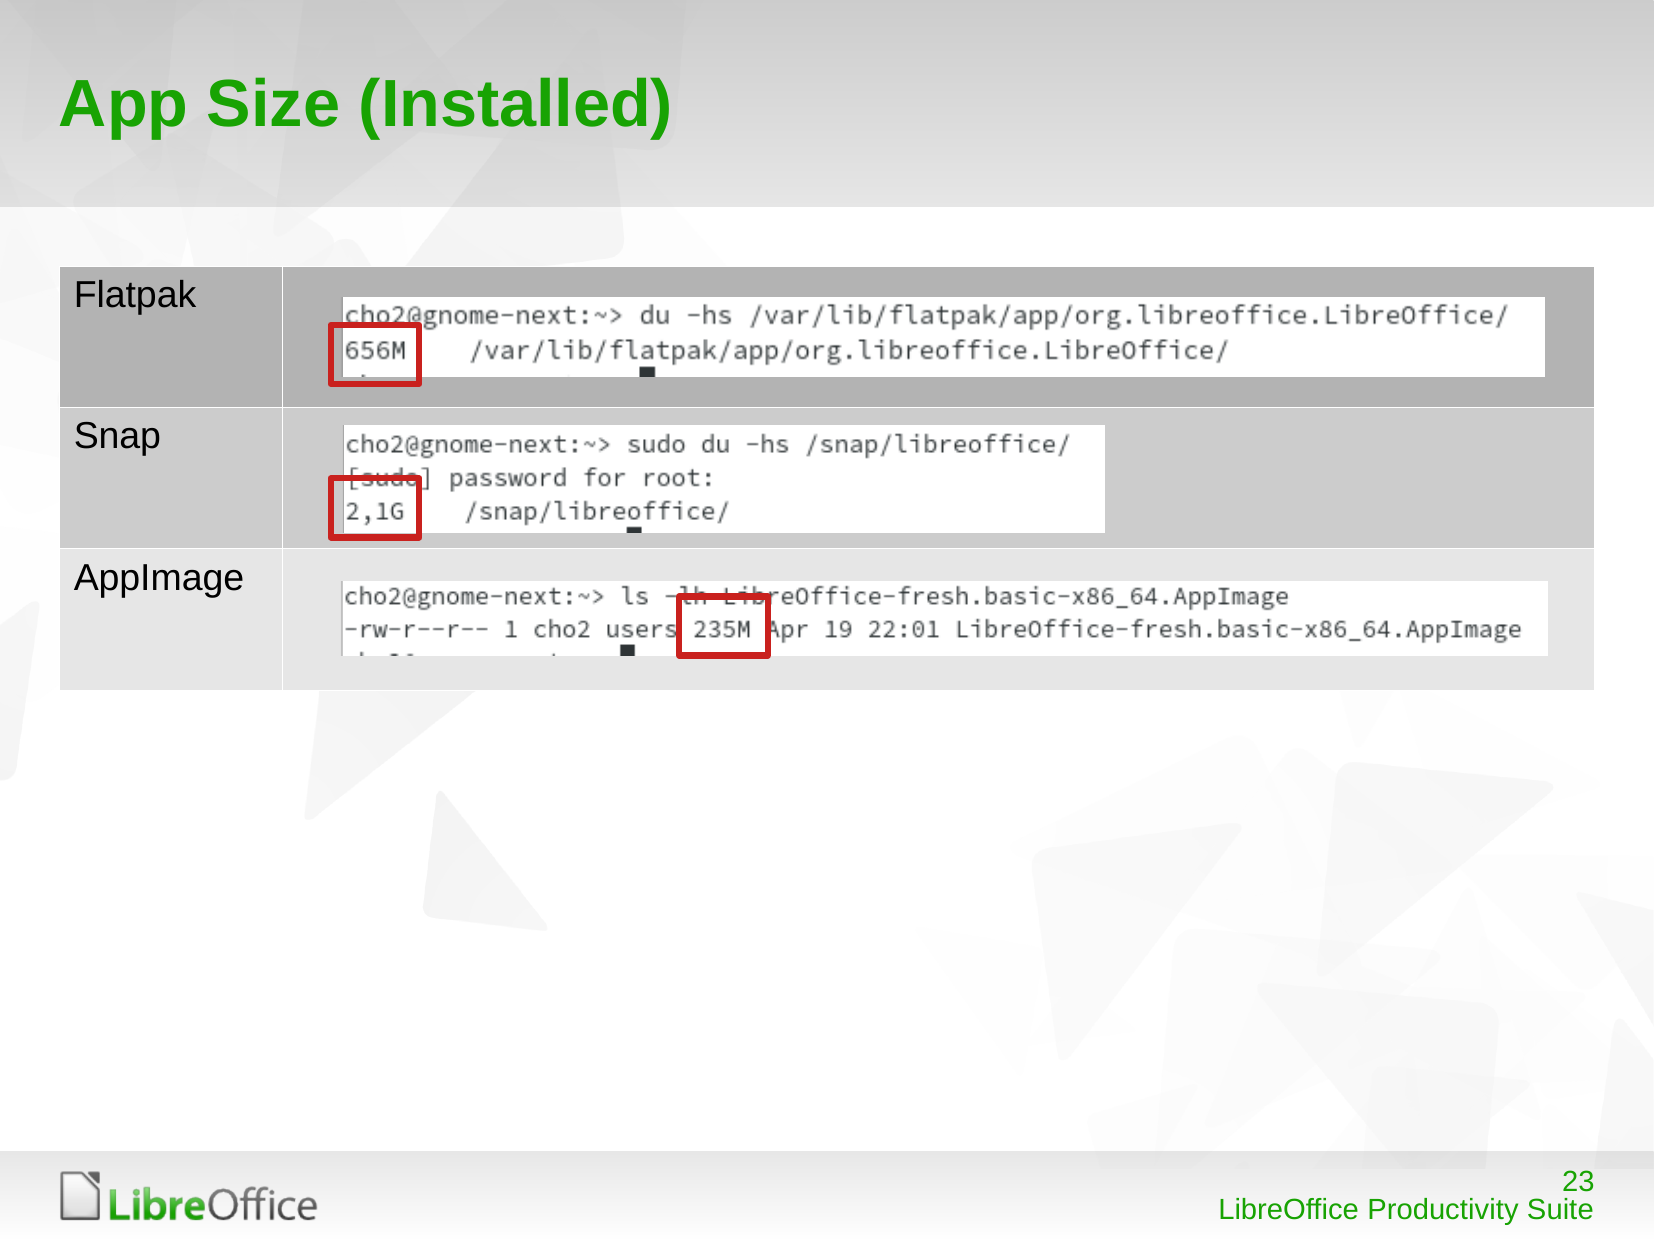

# App Size (Installed)
| Flatpak | |
| --- | --- |
| Snap | |
| AppImage | |
23
LibreOffice Productivity Suite